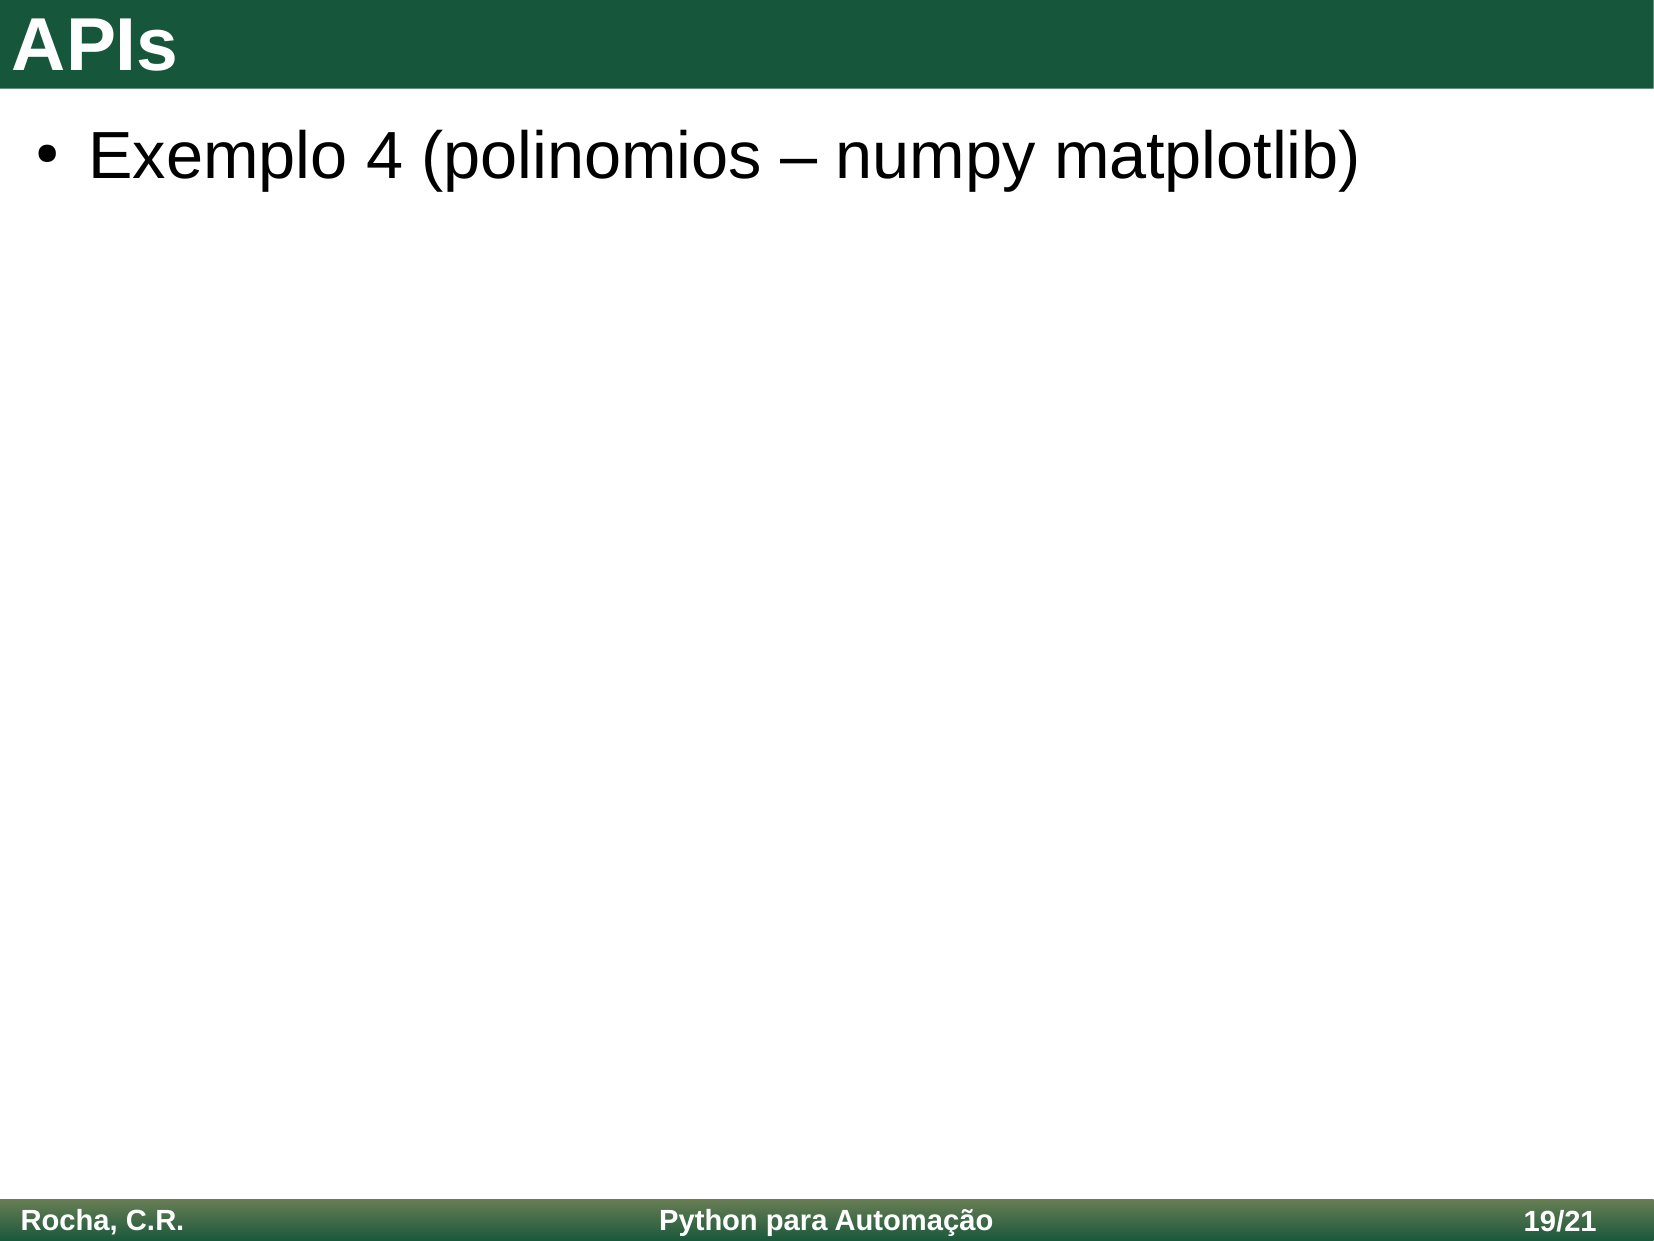

# APIs
Exemplo 4 (polinomios – numpy matplotlib)